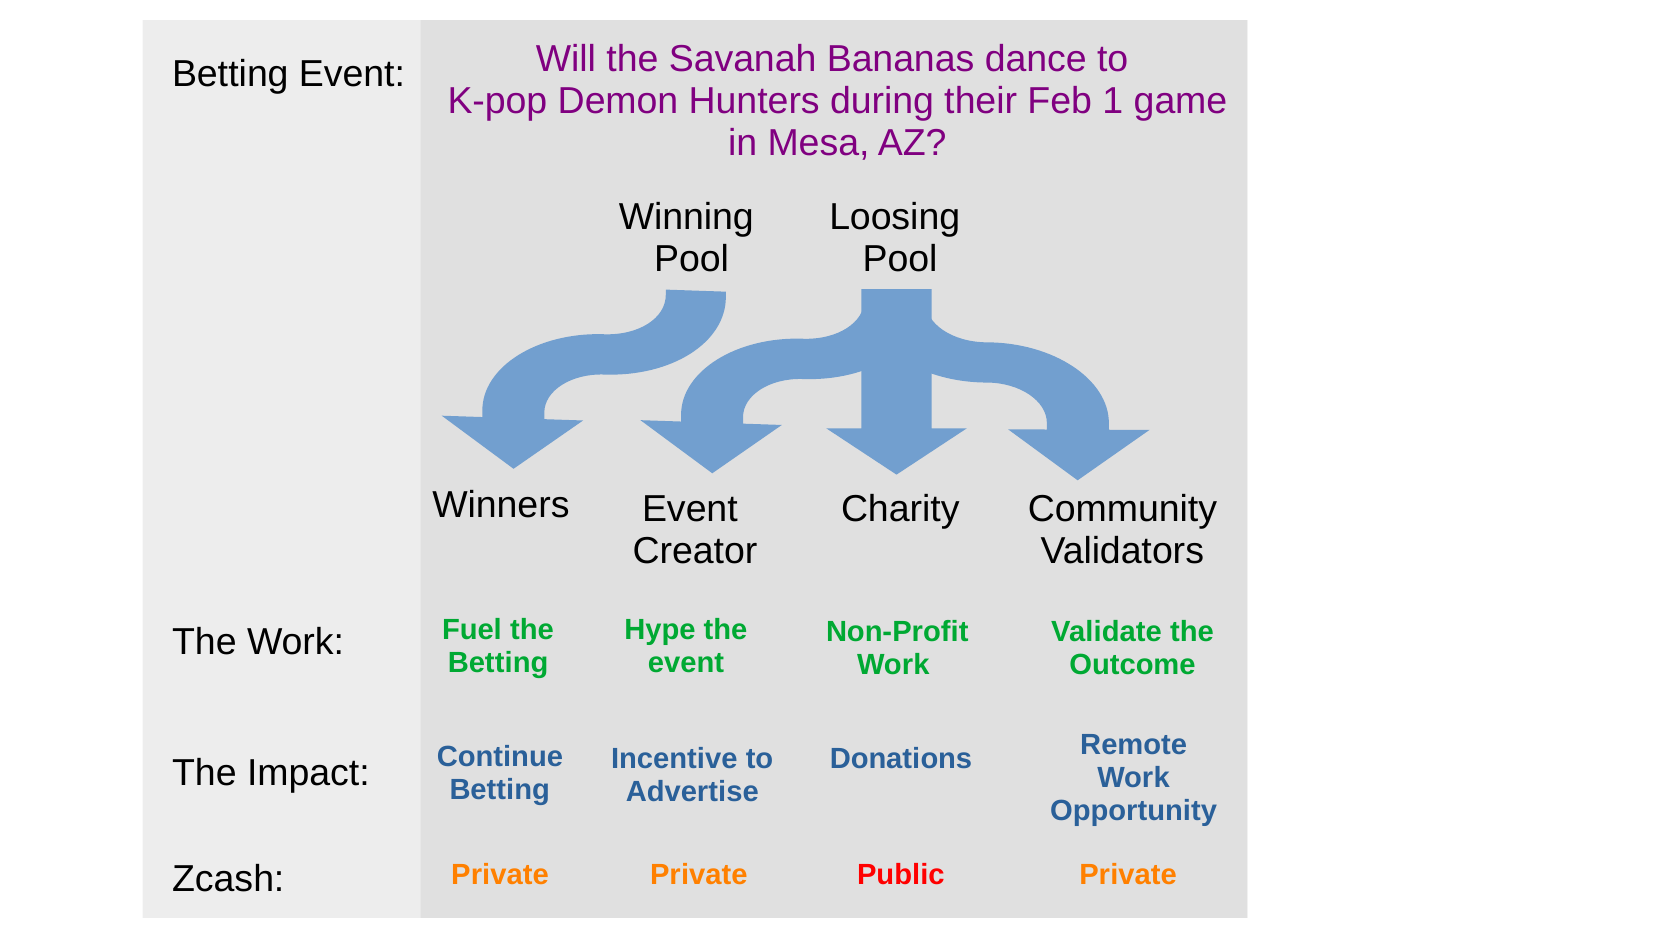

Will the Savanah Bananas dance to
K-pop Demon Hunters during their Feb 1 game in Mesa, AZ?
Betting Event:
Winning
Pool
Loosing
Pool
Winners
Event
Creator
Charity
Community
Validators
Hype the event
Fuel the Betting
Non-Profit Work
Validate the Outcome
The Work:
Remote Work Opportunity
Continue Betting
Incentive to Advertise
Donations
The Impact:
Zcash:
Private
Private
Public
Private